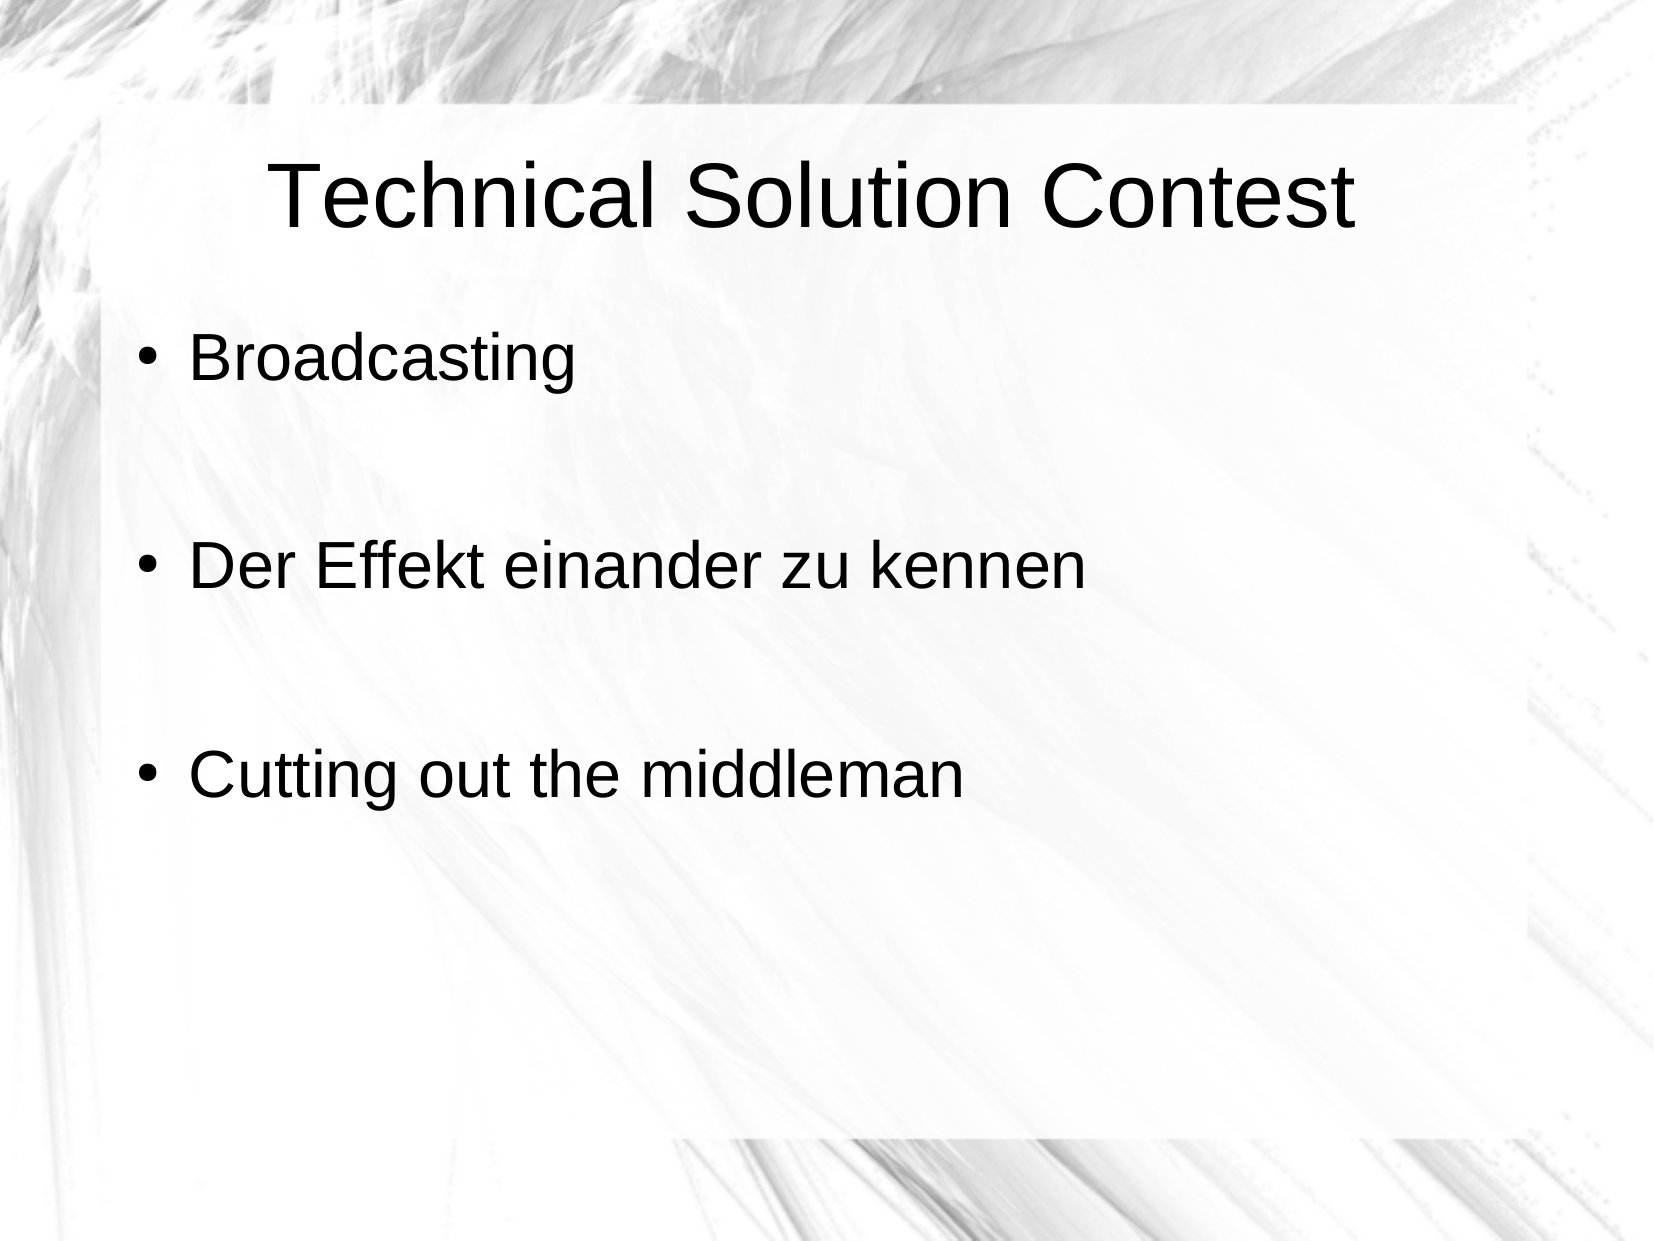

# Technical Solution Contest
Broadcasting
Der Effekt einander zu kennen
Cutting out the middleman